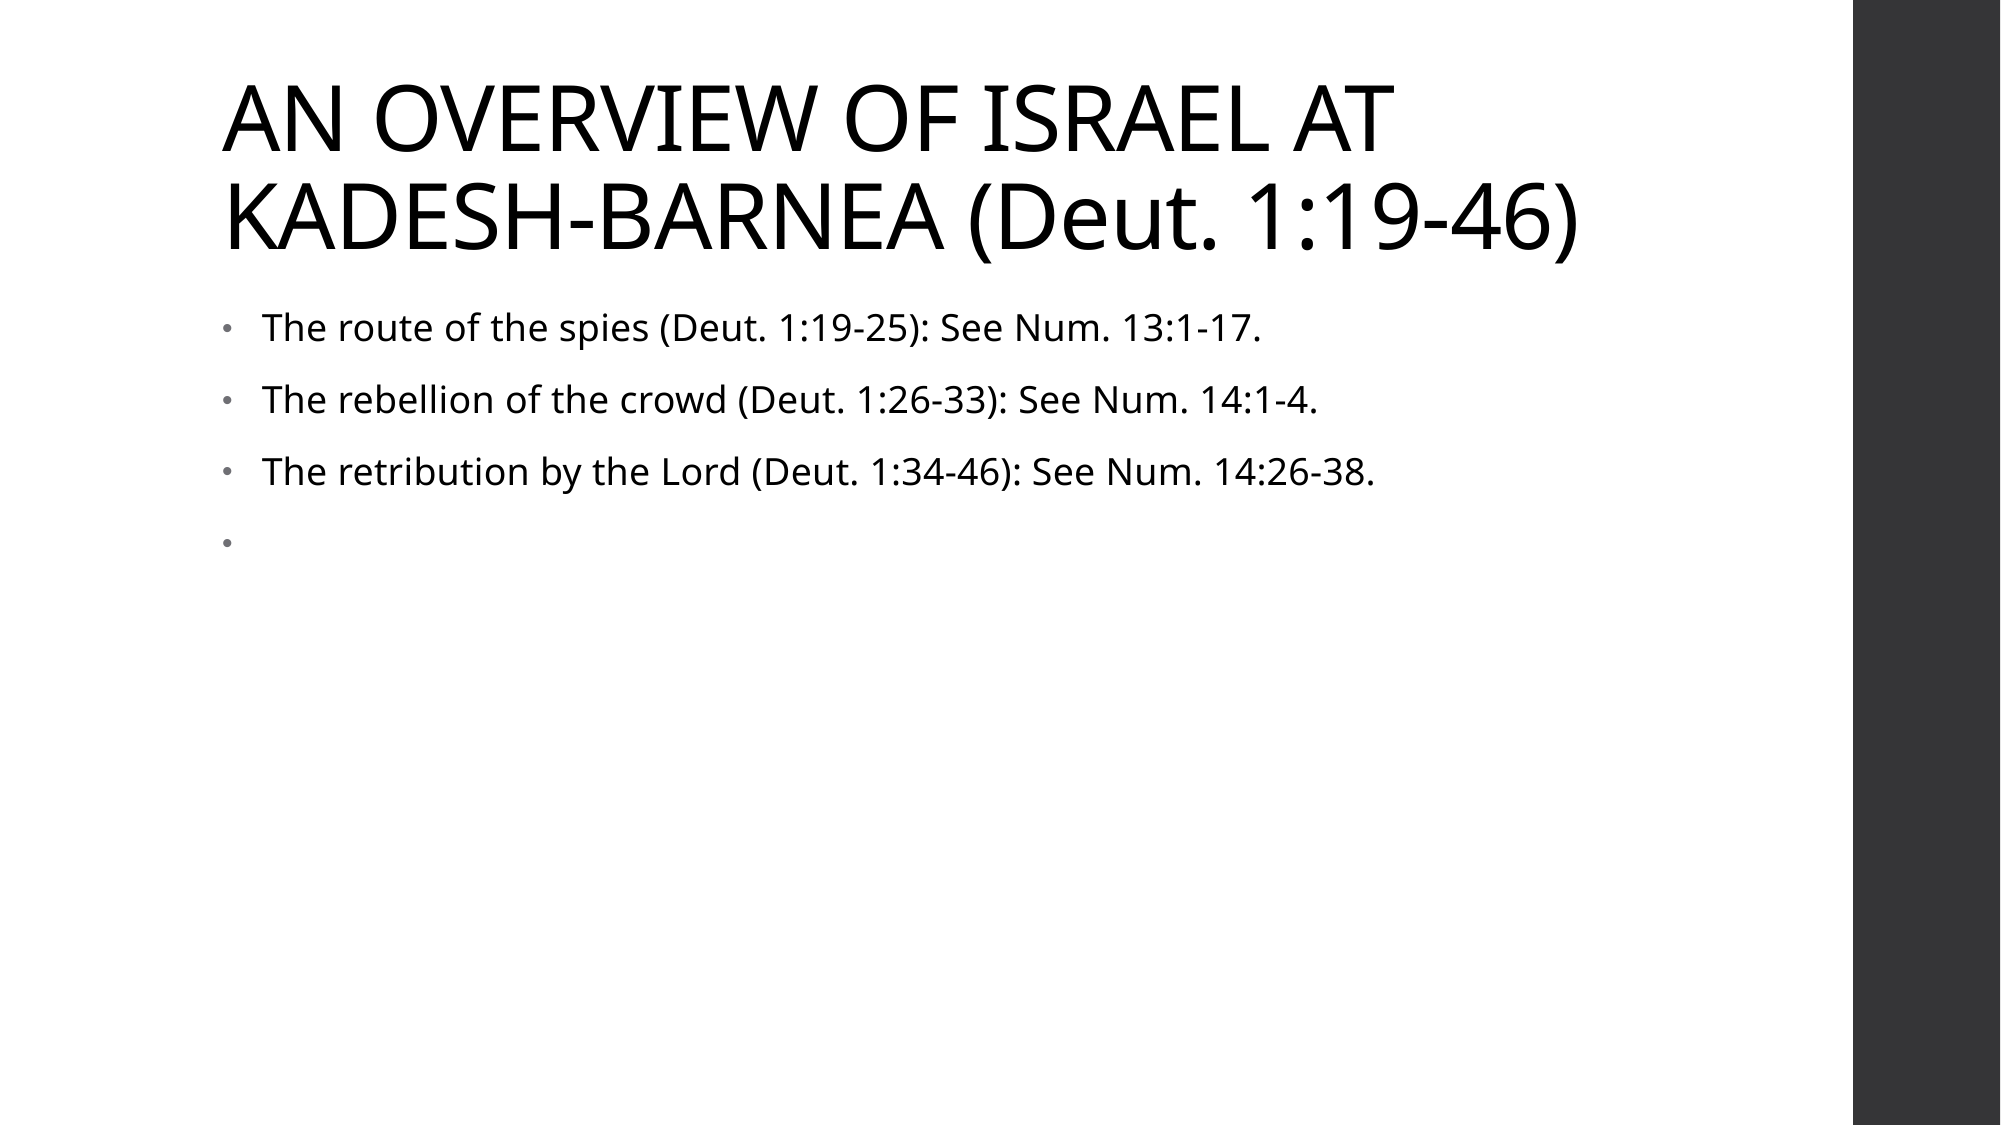

# AN OVERVIEW OF ISRAEL AT KADESH-BARNEA (Deut. 1:19-46)
 The route of the spies (Deut. 1:19-25): See Num. 13:1-17.
 The rebellion of the crowd (Deut. 1:26-33): See Num. 14:1-4.
 The retribution by the Lord (Deut. 1:34-46): See Num. 14:26-38.